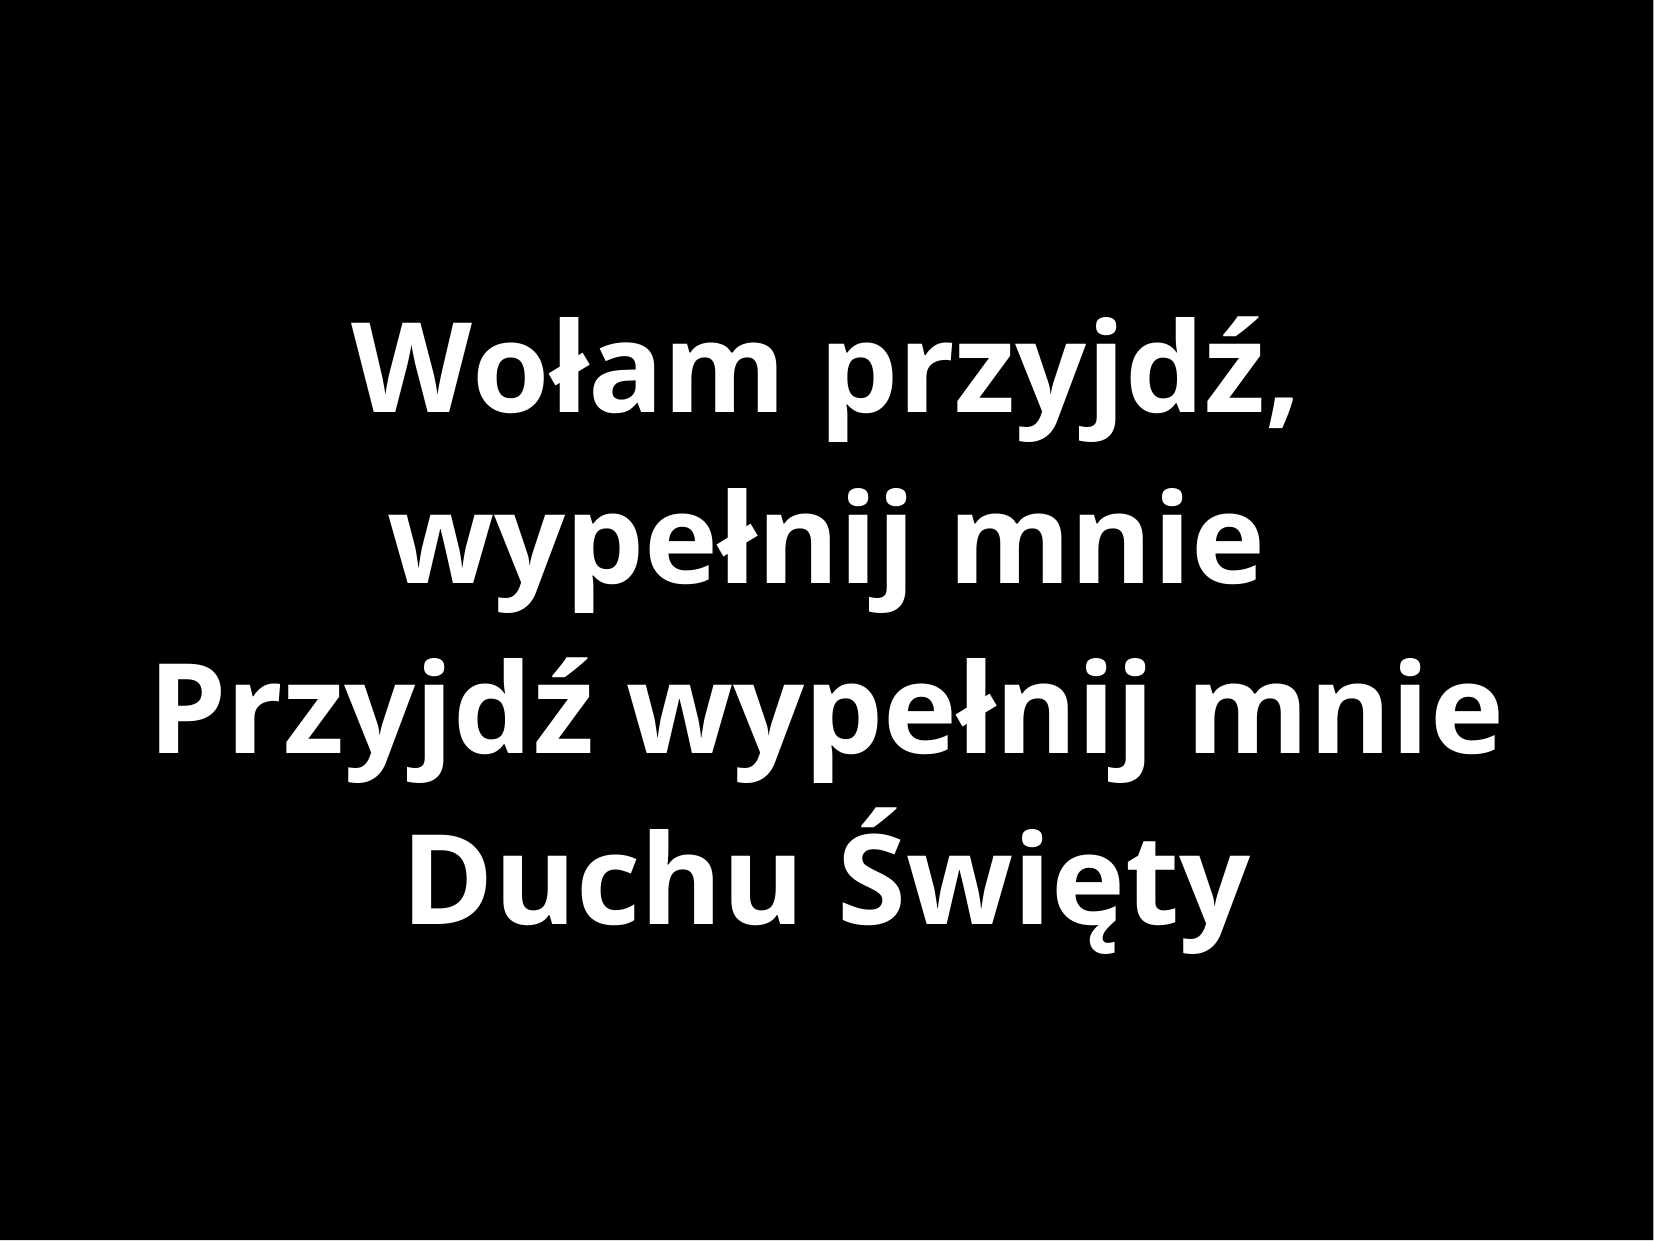

# Wołam przyjdź, wypełnij mnie Przyjdź wypełnij mnie Duchu Święty